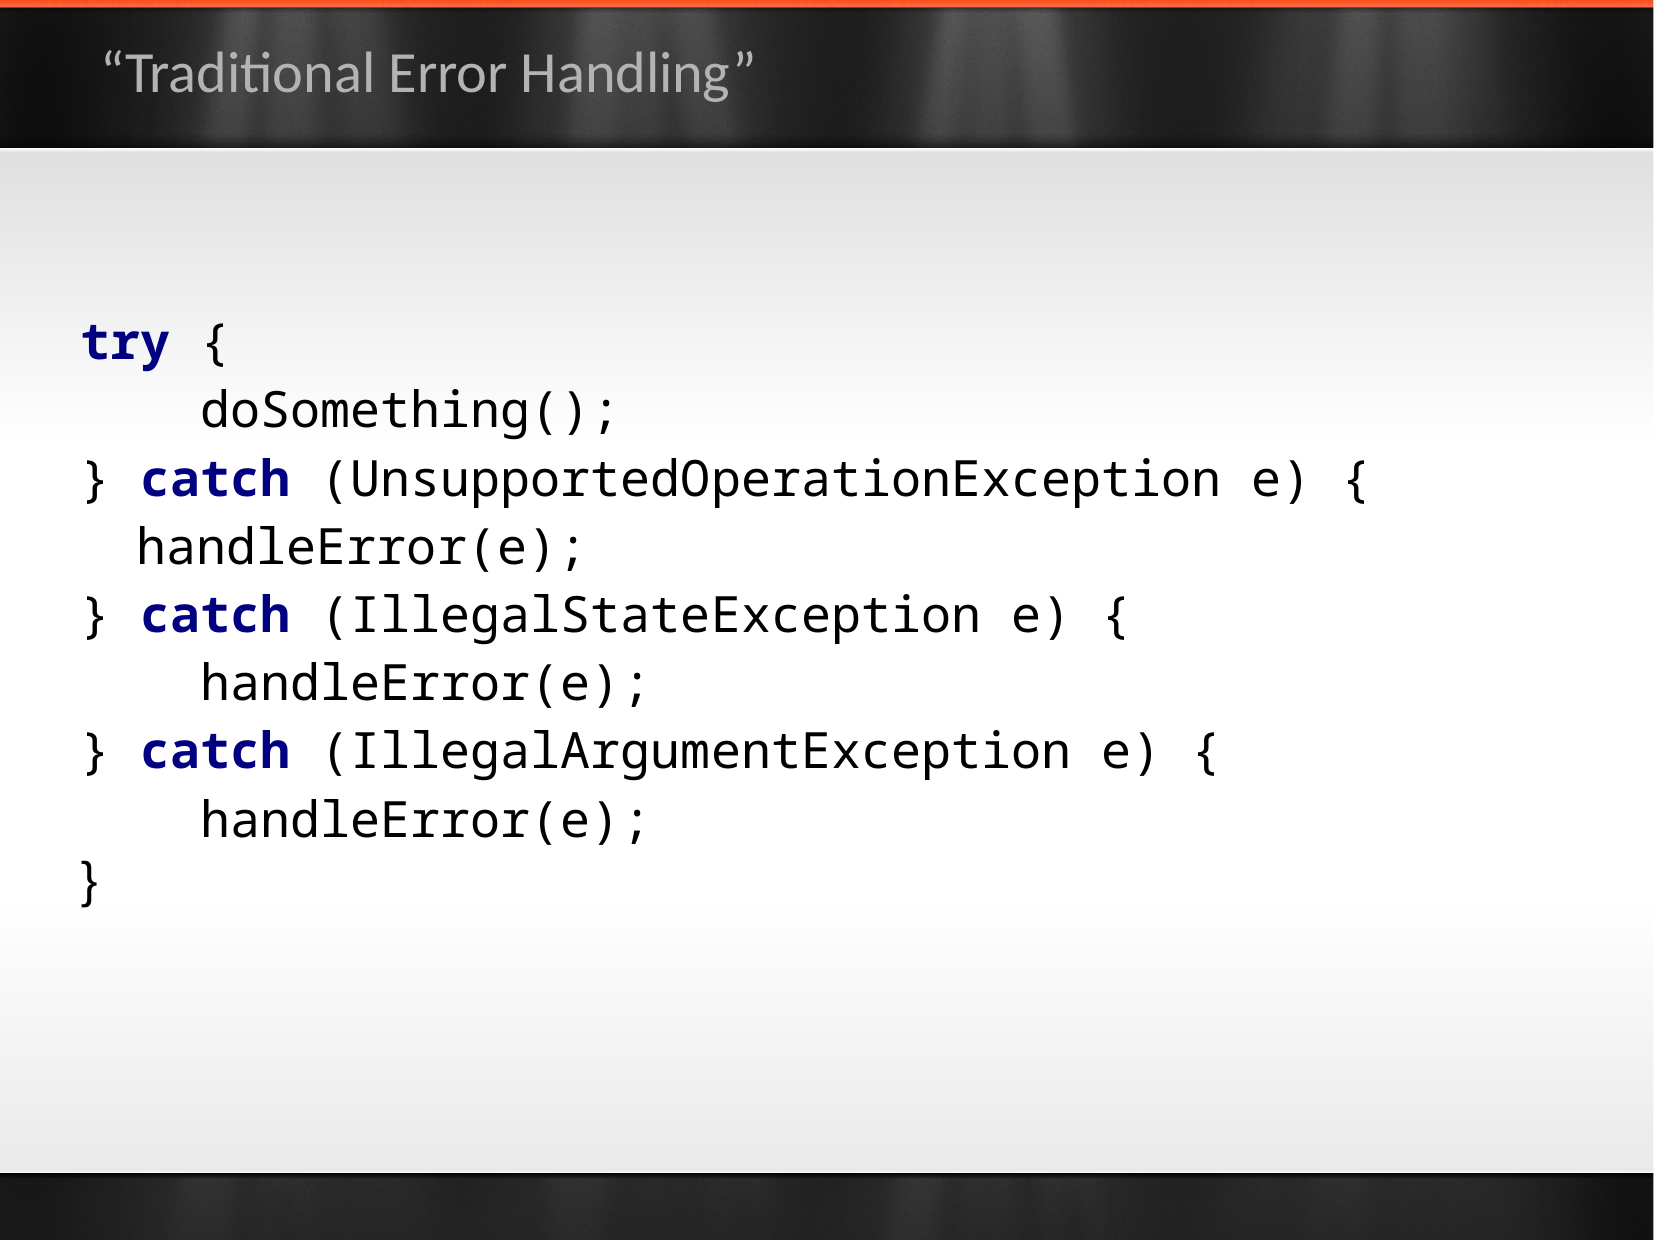

# “Traditional Error Handling”
try {
 doSomething();
} catch (UnsupportedOperationException e) {
 handleError(e);
} catch (IllegalStateException e) {
 handleError(e);
} catch (IllegalArgumentException e) {
 handleError(e);
}